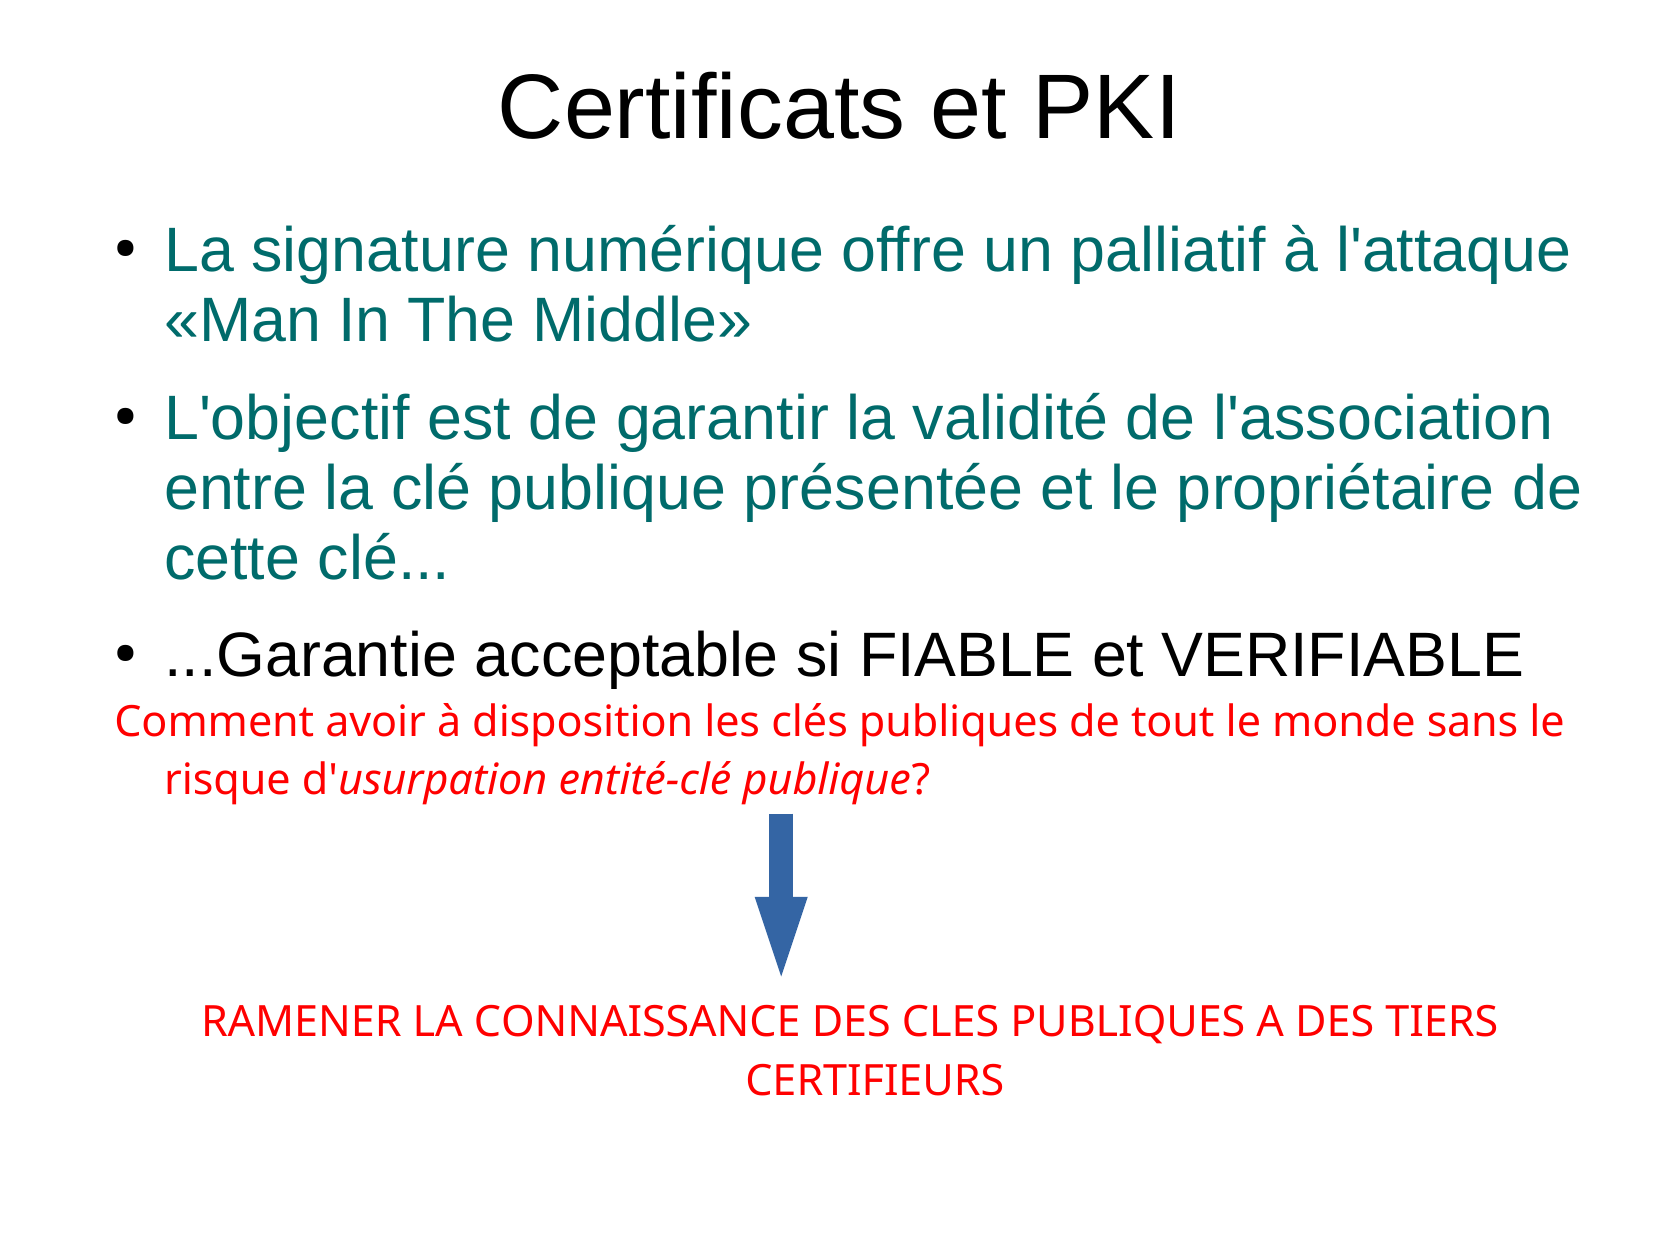

# Certificats et PKI
La signature numérique offre un palliatif à l'attaque «Man In The Middle»
L'objectif est de garantir la validité de l'association entre la clé publique présentée et le propriétaire de cette clé...
...Garantie acceptable si FIABLE et VERIFIABLE
Comment avoir à disposition les clés publiques de tout le monde sans le risque d'usurpation entité-clé publique?
RAMENER LA CONNAISSANCE DES CLES PUBLIQUES A DES TIERS CERTIFIEURS